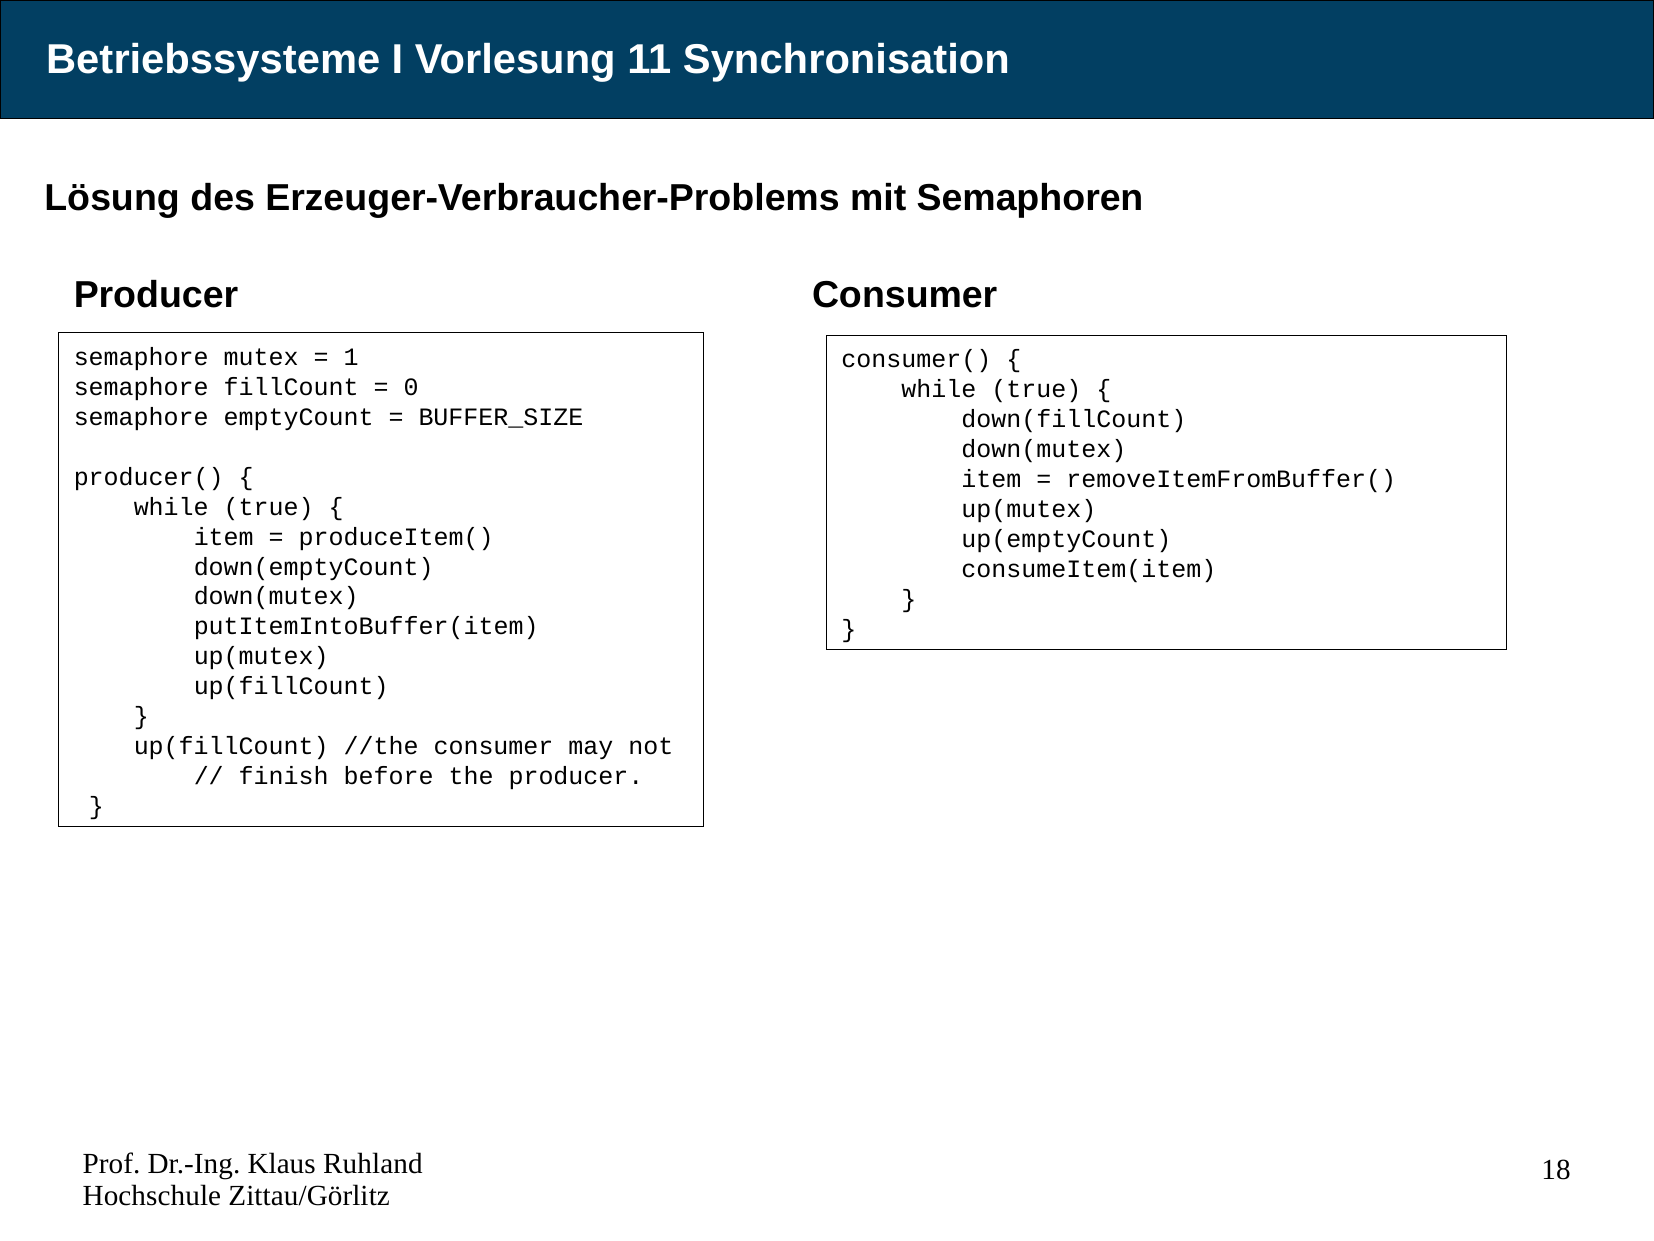

Lösung des Erzeuger-Verbraucher-Problems mit Semaphoren
Producer								Consumer
semaphore mutex = 1
semaphore fillCount = 0
semaphore emptyCount = BUFFER_SIZE
producer() {
 while (true) {
 item = produceItem()
 down(emptyCount)
 down(mutex)
 putItemIntoBuffer(item)
 up(mutex)
 up(fillCount)
 }
 up(fillCount) //the consumer may not
 // finish before the producer.
 }
consumer() {
 while (true) {
 down(fillCount)
 down(mutex)
 item = removeItemFromBuffer()
 up(mutex)
 up(emptyCount)
 consumeItem(item)
 }
}
18